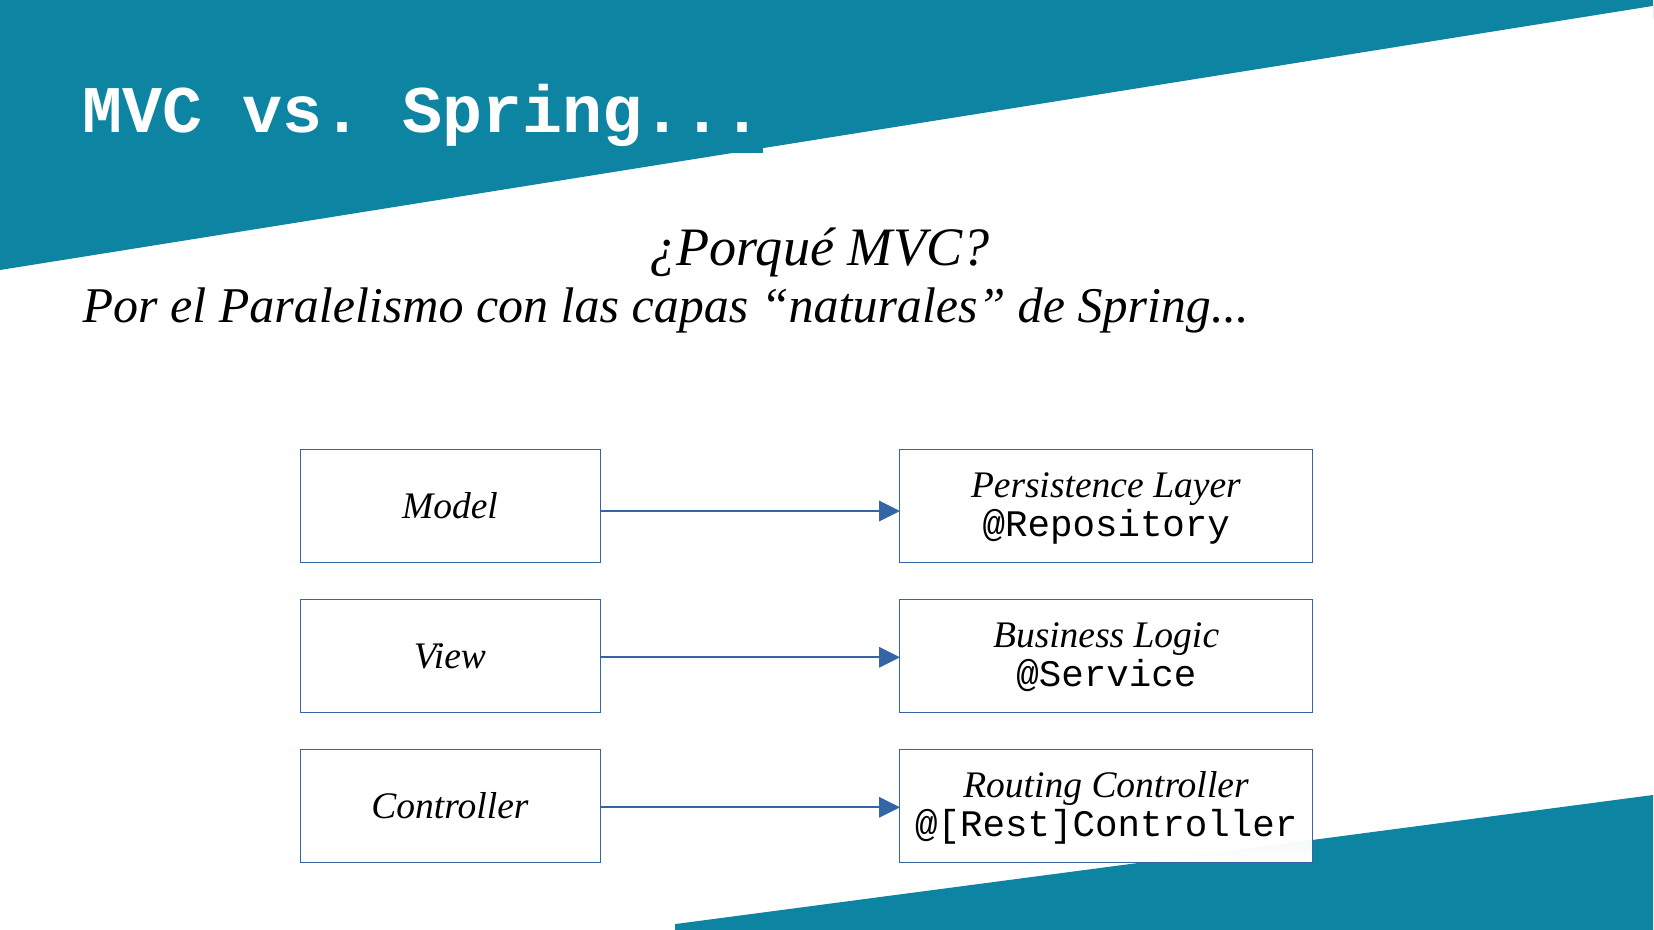

# MVC vs. Spring...
¿Porqué MVC?
Por el Paralelismo con las capas “naturales” de Spring...
Model
Persistence Layer
@Repository
View
Business Logic
@Service
Controller
Routing Controller
@[Rest]Controller